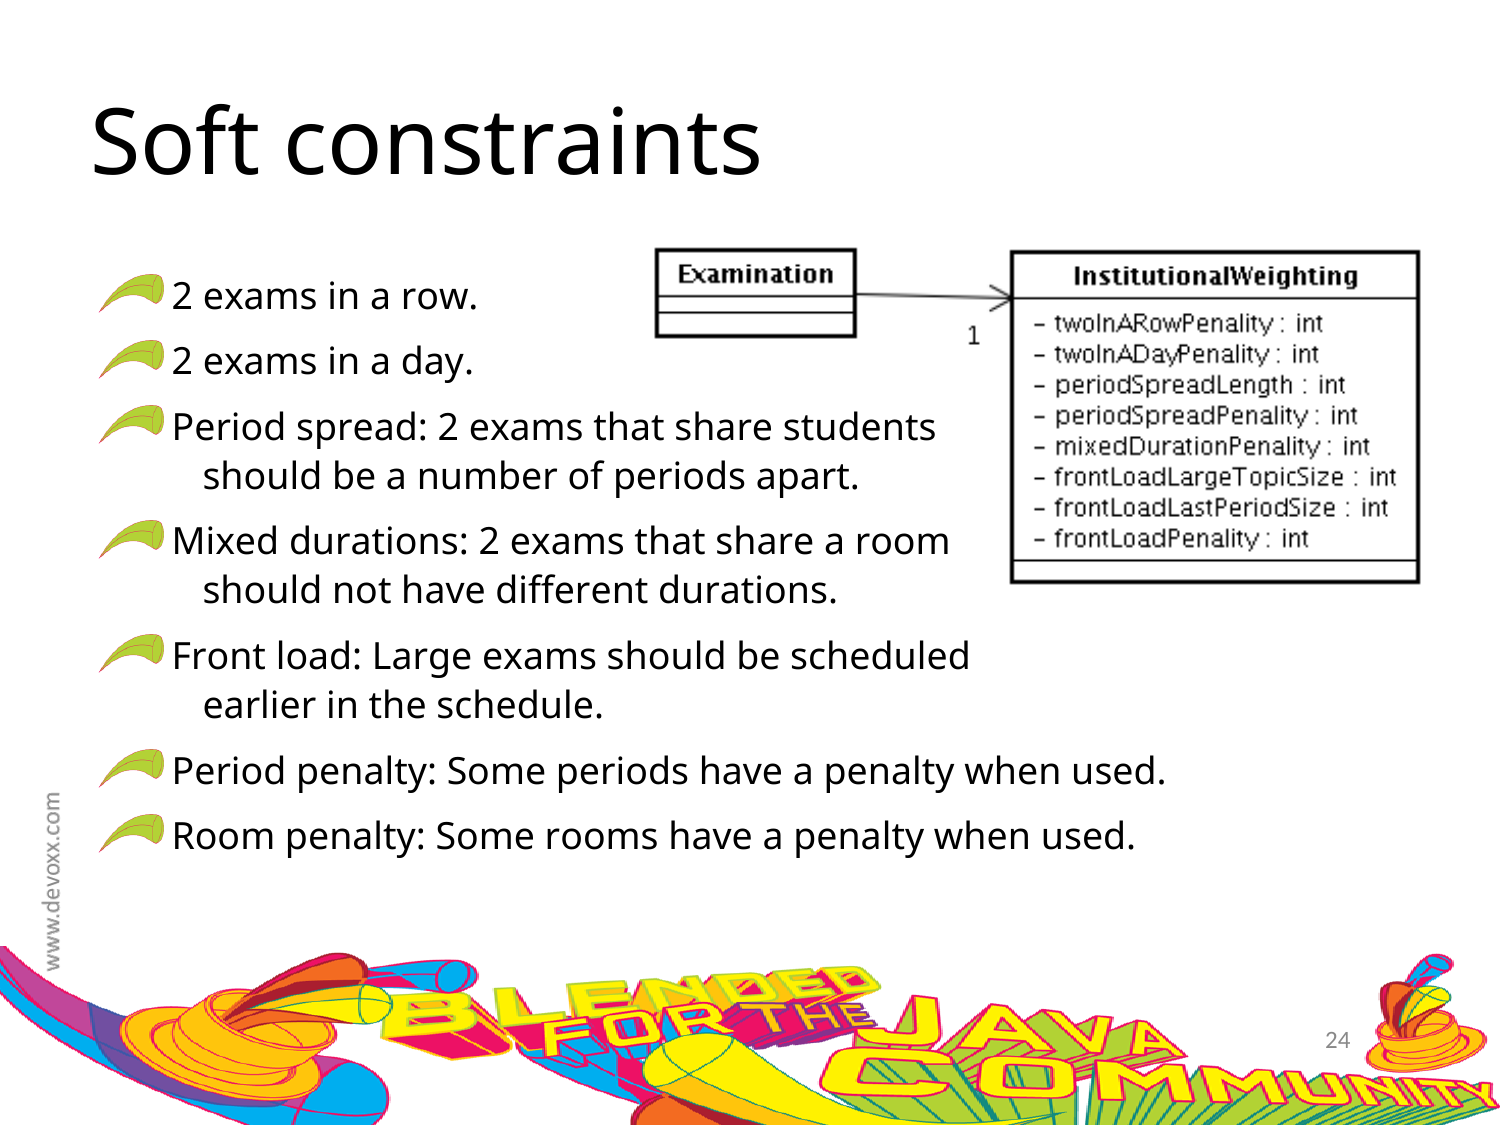

# Soft constraints
2 exams in a row.
2 exams in a day.
Period spread: 2 exams that share students
should be a number of periods apart.
Mixed durations: 2 exams that share a room
should not have different durations.
Front load: Large exams should be scheduled
earlier in the schedule.
Period penalty: Some periods have a penalty when used.
Room penalty: Some rooms have a penalty when used.
24